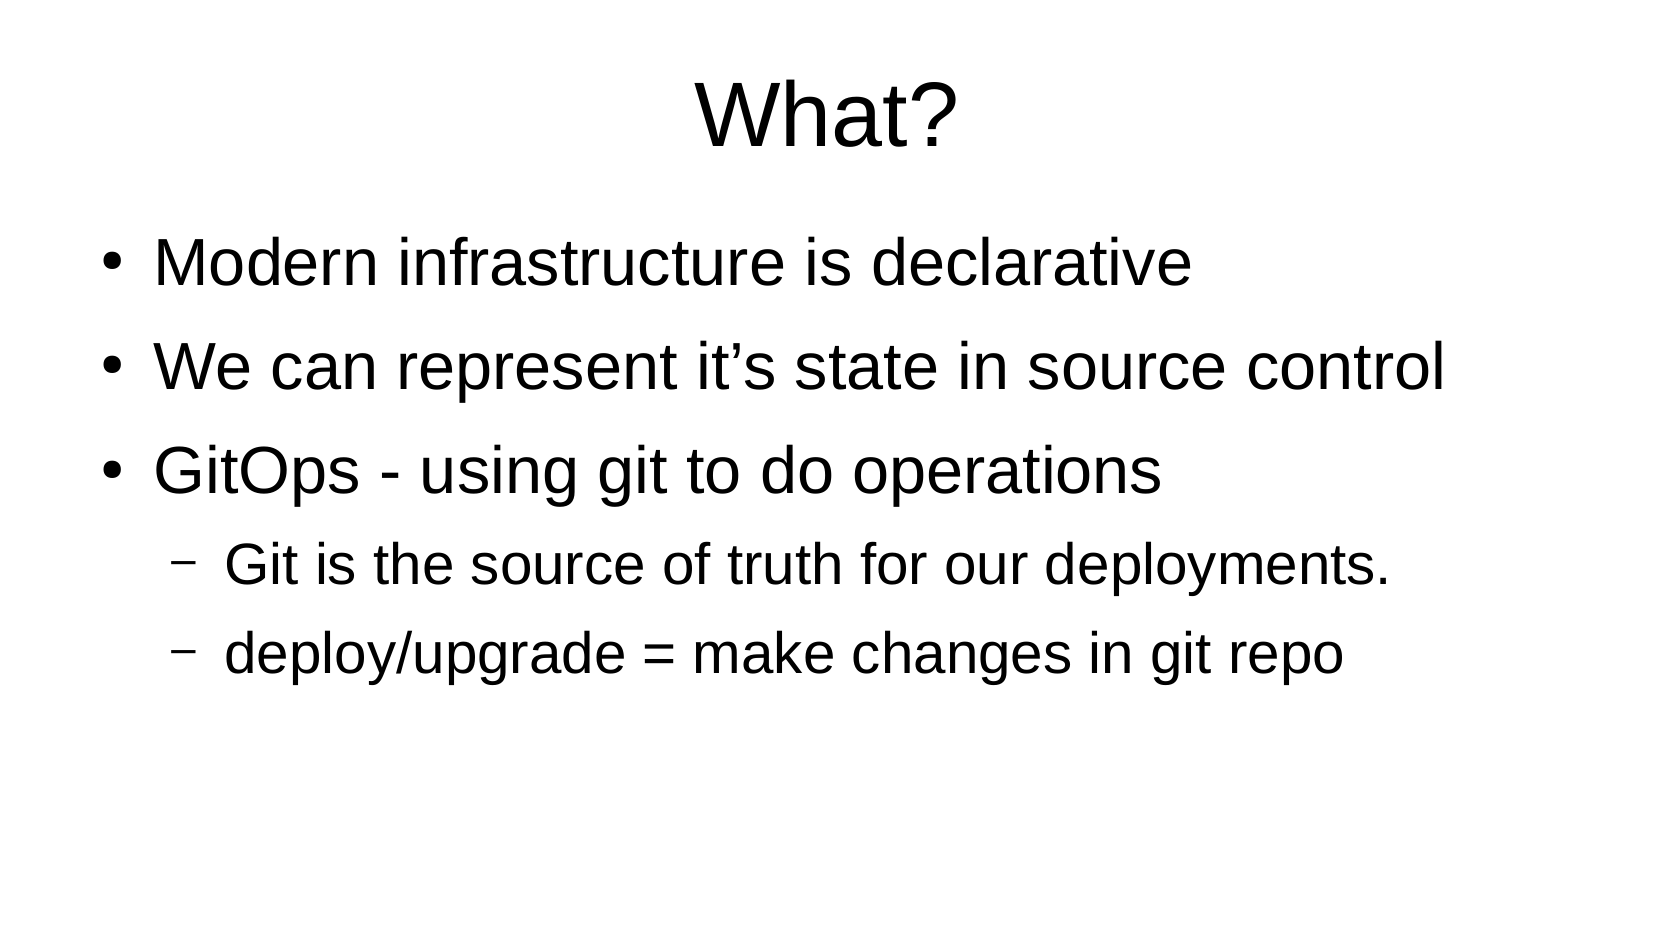

# What?
Modern infrastructure is declarative
We can represent it’s state in source control
GitOps - using git to do operations
Git is the source of truth for our deployments.
deploy/upgrade = make changes in git repo